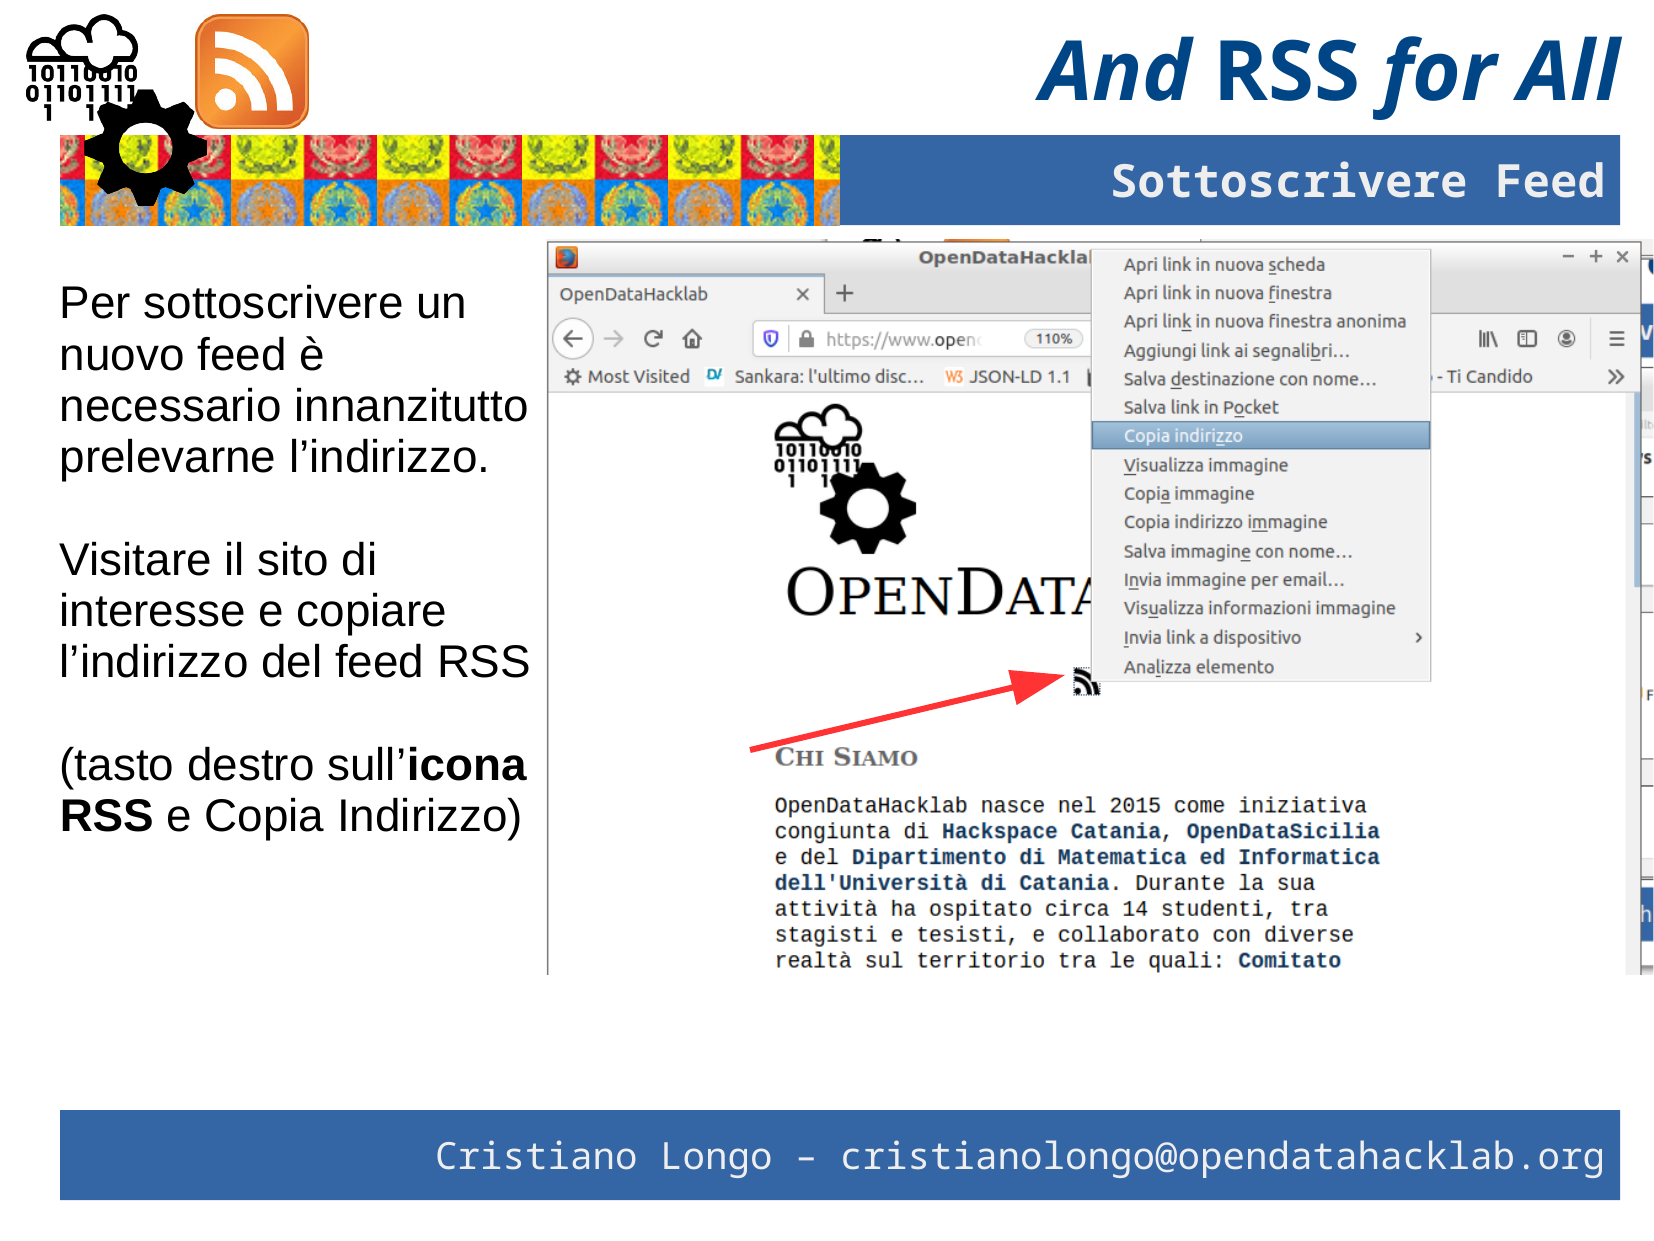

And RSS for All
Sottoscrivere Feed
Per sottoscrivere un nuovo feed è necessario innanzitutto
prelevarne l’indirizzo.
Visitare il sito di interesse e copiare l’indirizzo del feed RSS
(tasto destro sull’icona
RSS e Copia Indirizzo)
Cristiano Longo – cristianolongo@opendatahacklab.org